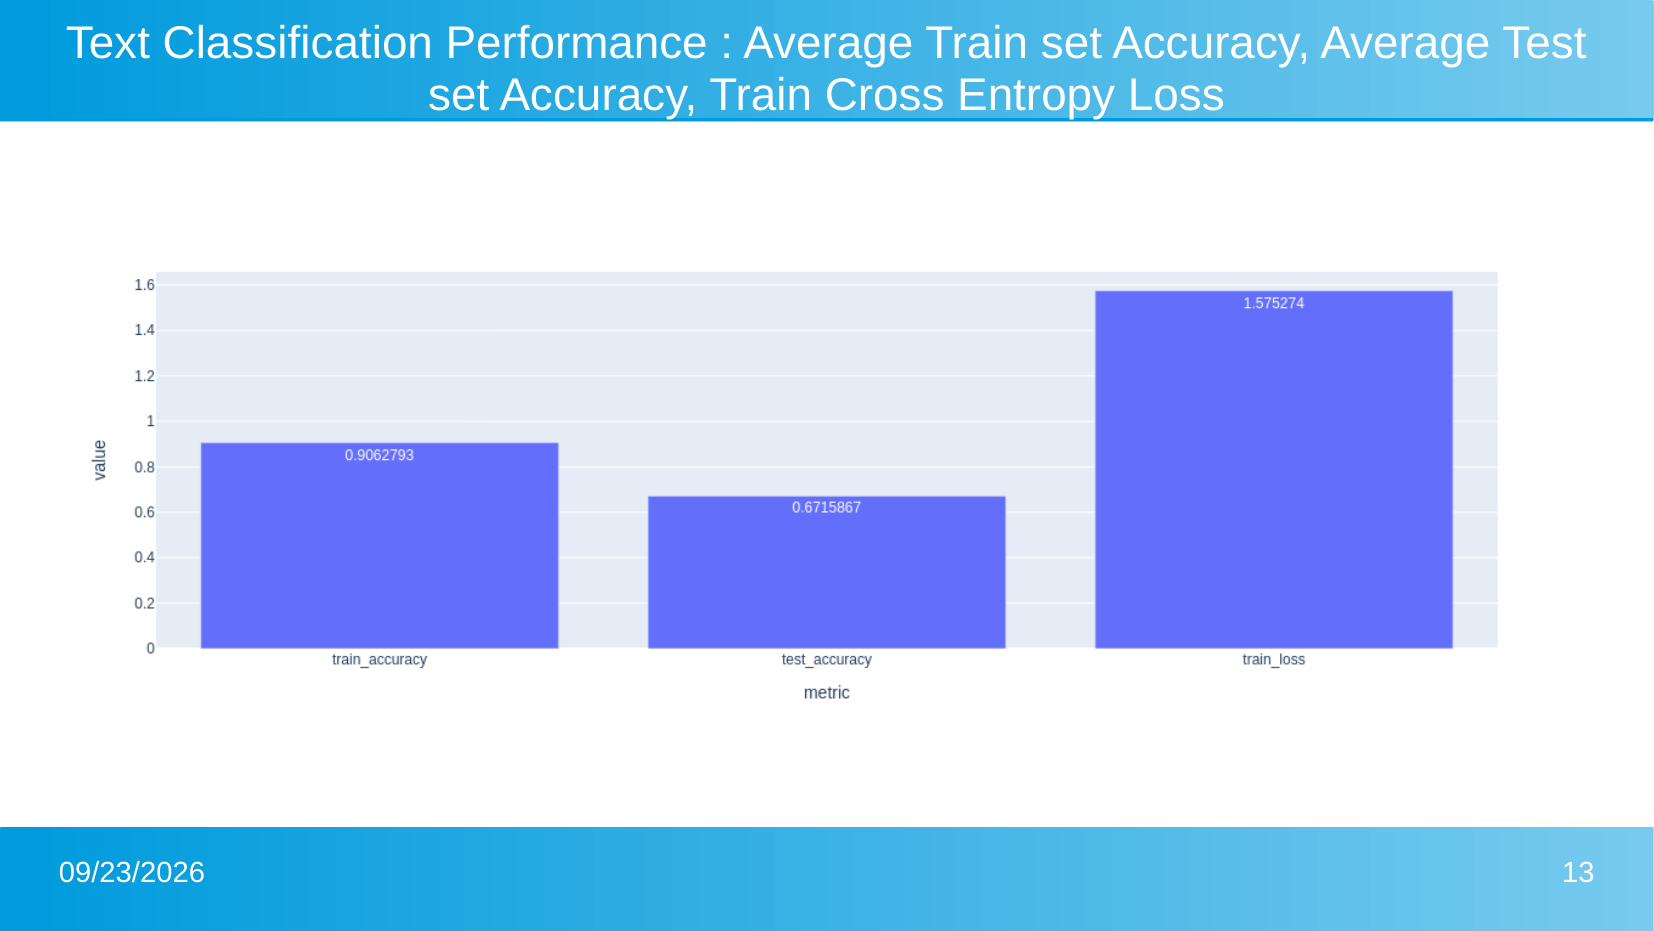

# Text Classification Performance : Average Train set Accuracy, Average Test set Accuracy, Train Cross Entropy Loss
13